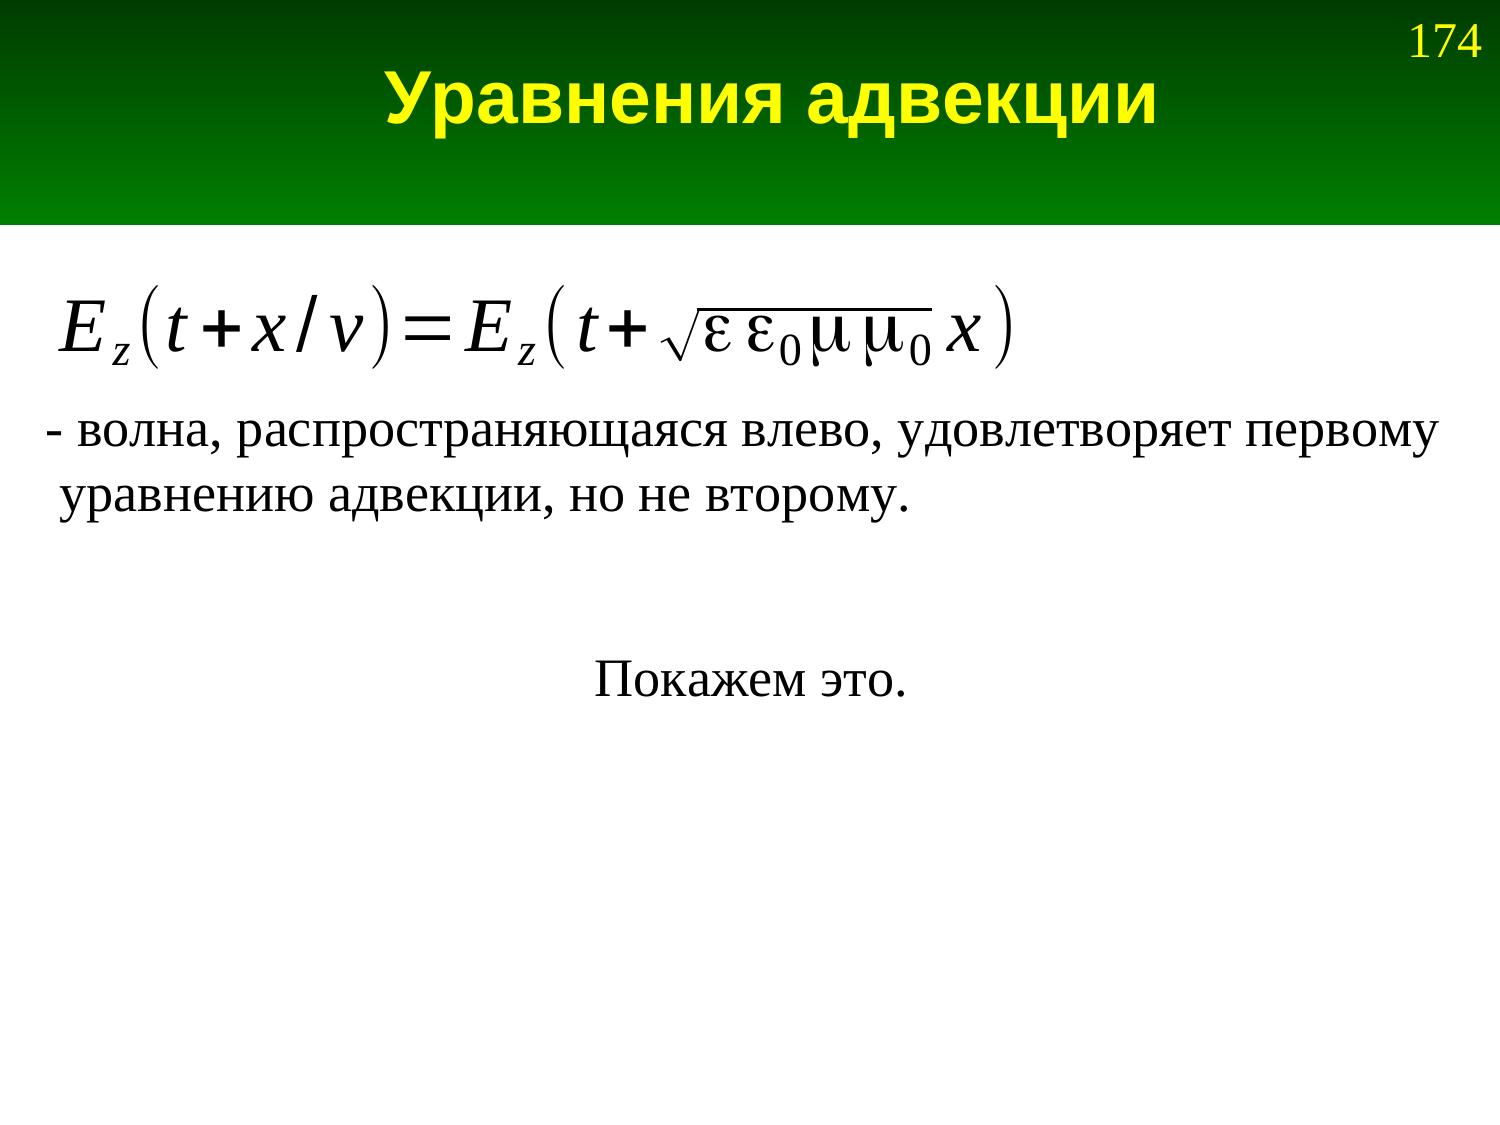

# Уравнения адвекции
- волна, распространяющаяся влево, удовлетворяет первому
 уравнению адвекции, но не второму.
Покажем это.